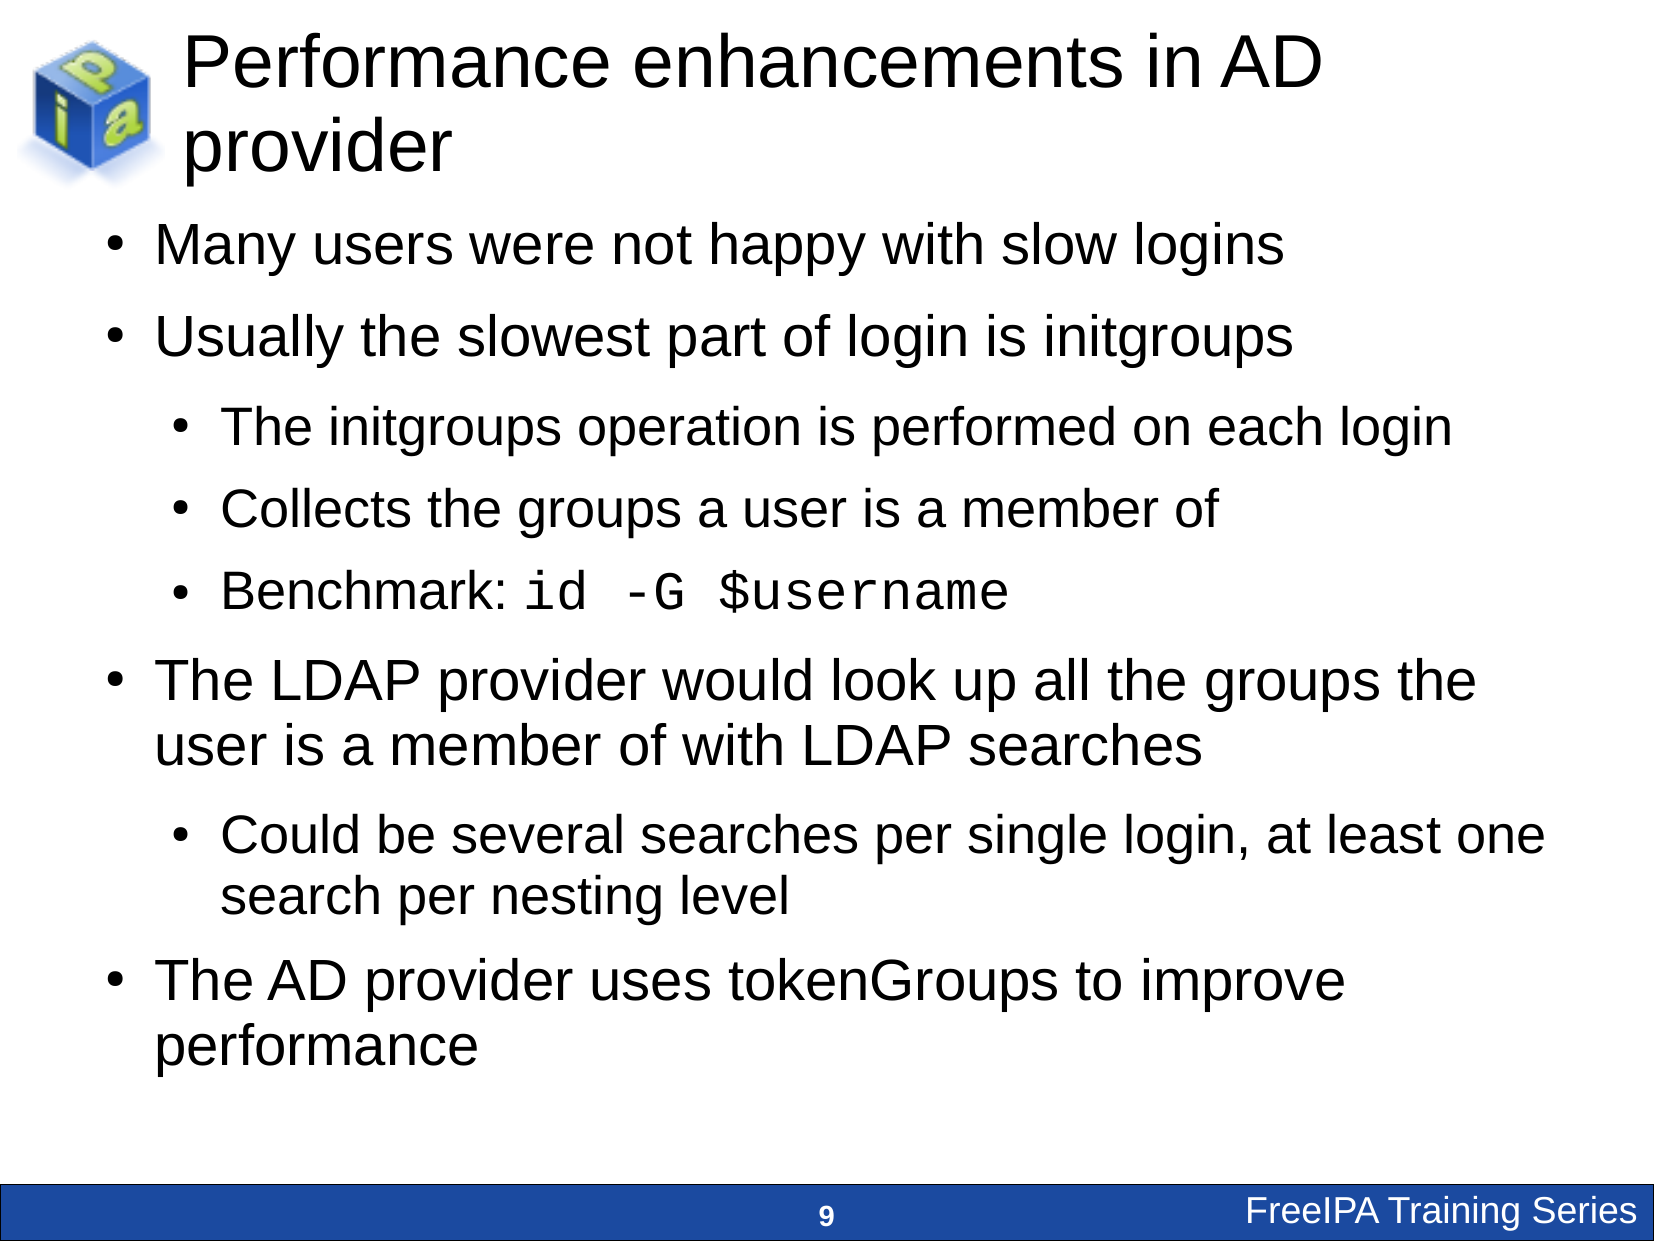

# Performance enhancements in AD provider
Many users were not happy with slow logins
Usually the slowest part of login is initgroups
The initgroups operation is performed on each login
Collects the groups a user is a member of
Benchmark: id -G $username
The LDAP provider would look up all the groups the user is a member of with LDAP searches
Could be several searches per single login, at least one search per nesting level
The AD provider uses tokenGroups to improve performance
9